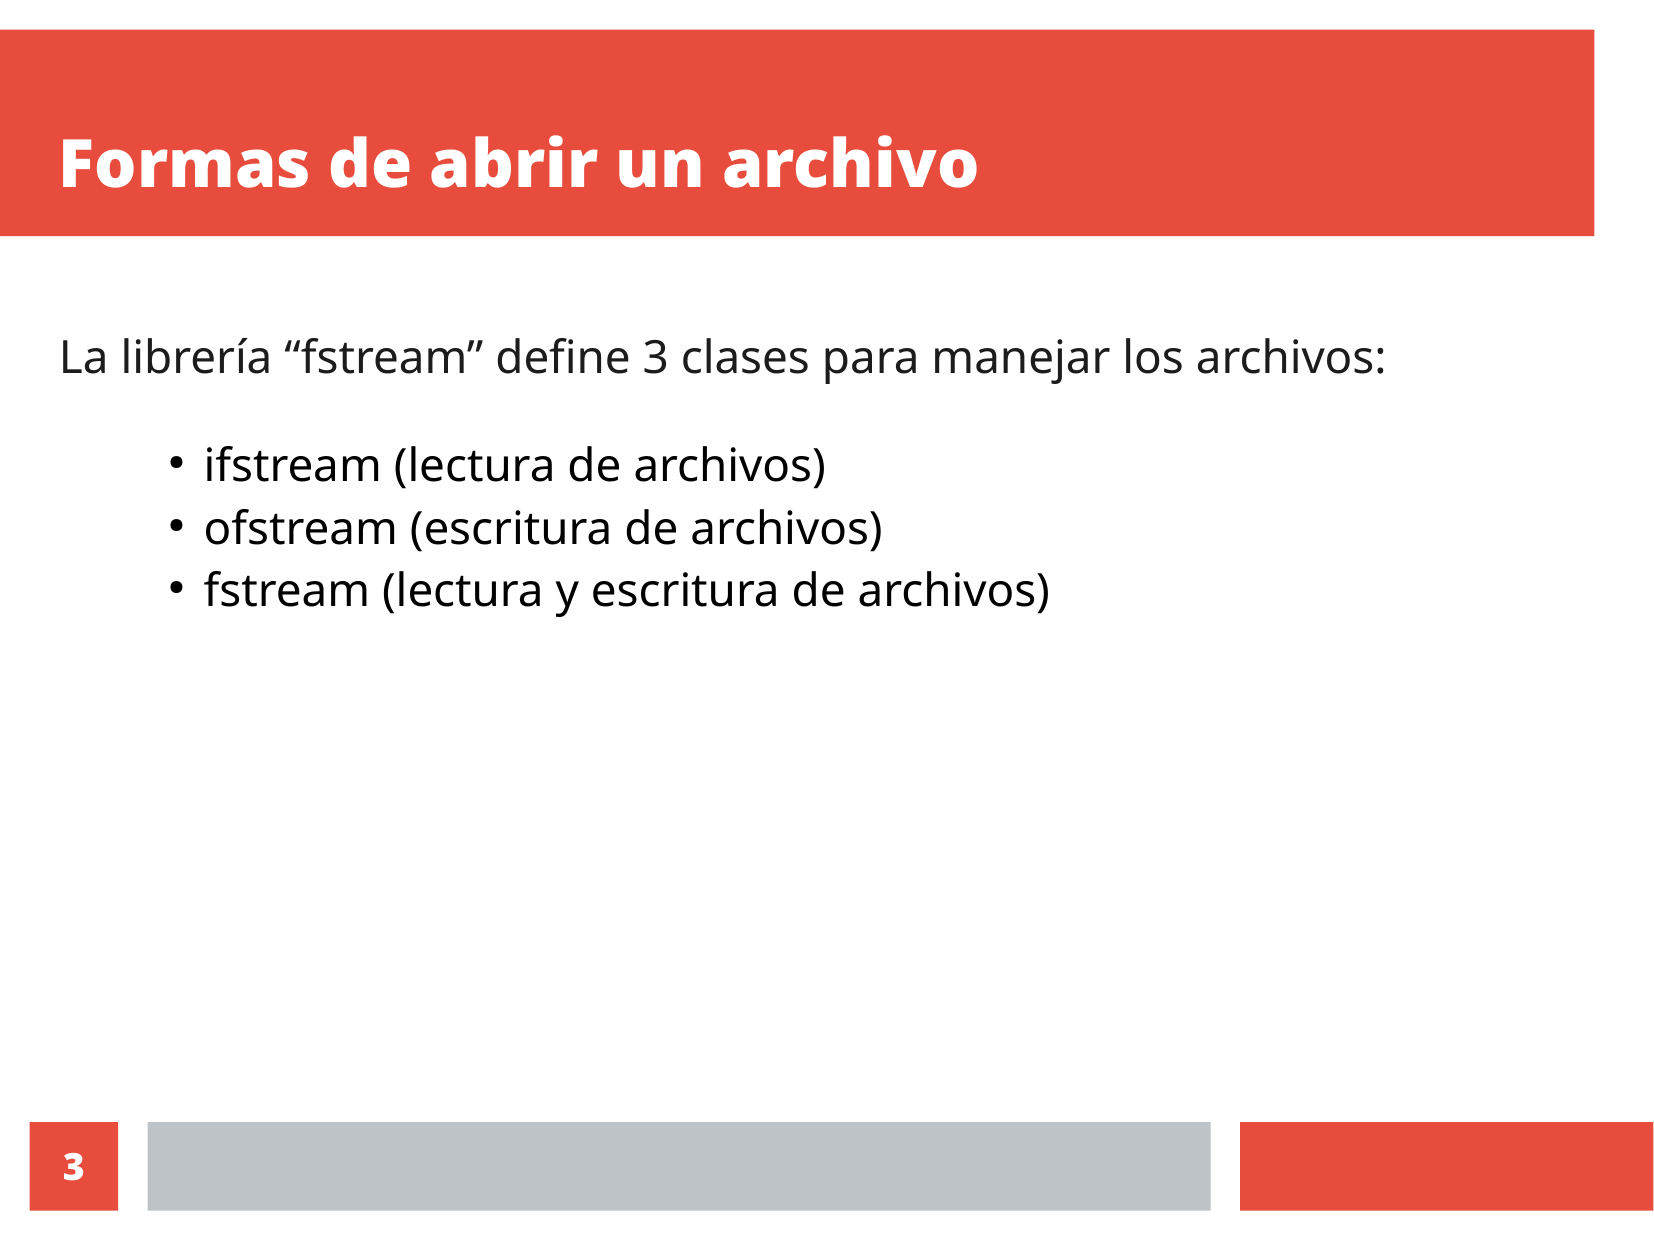

# Formas de abrir un archivo
La librería “fstream” define 3 clases para manejar los archivos:
ifstream (lectura de archivos)
ofstream (escritura de archivos)
fstream (lectura y escritura de archivos)
3